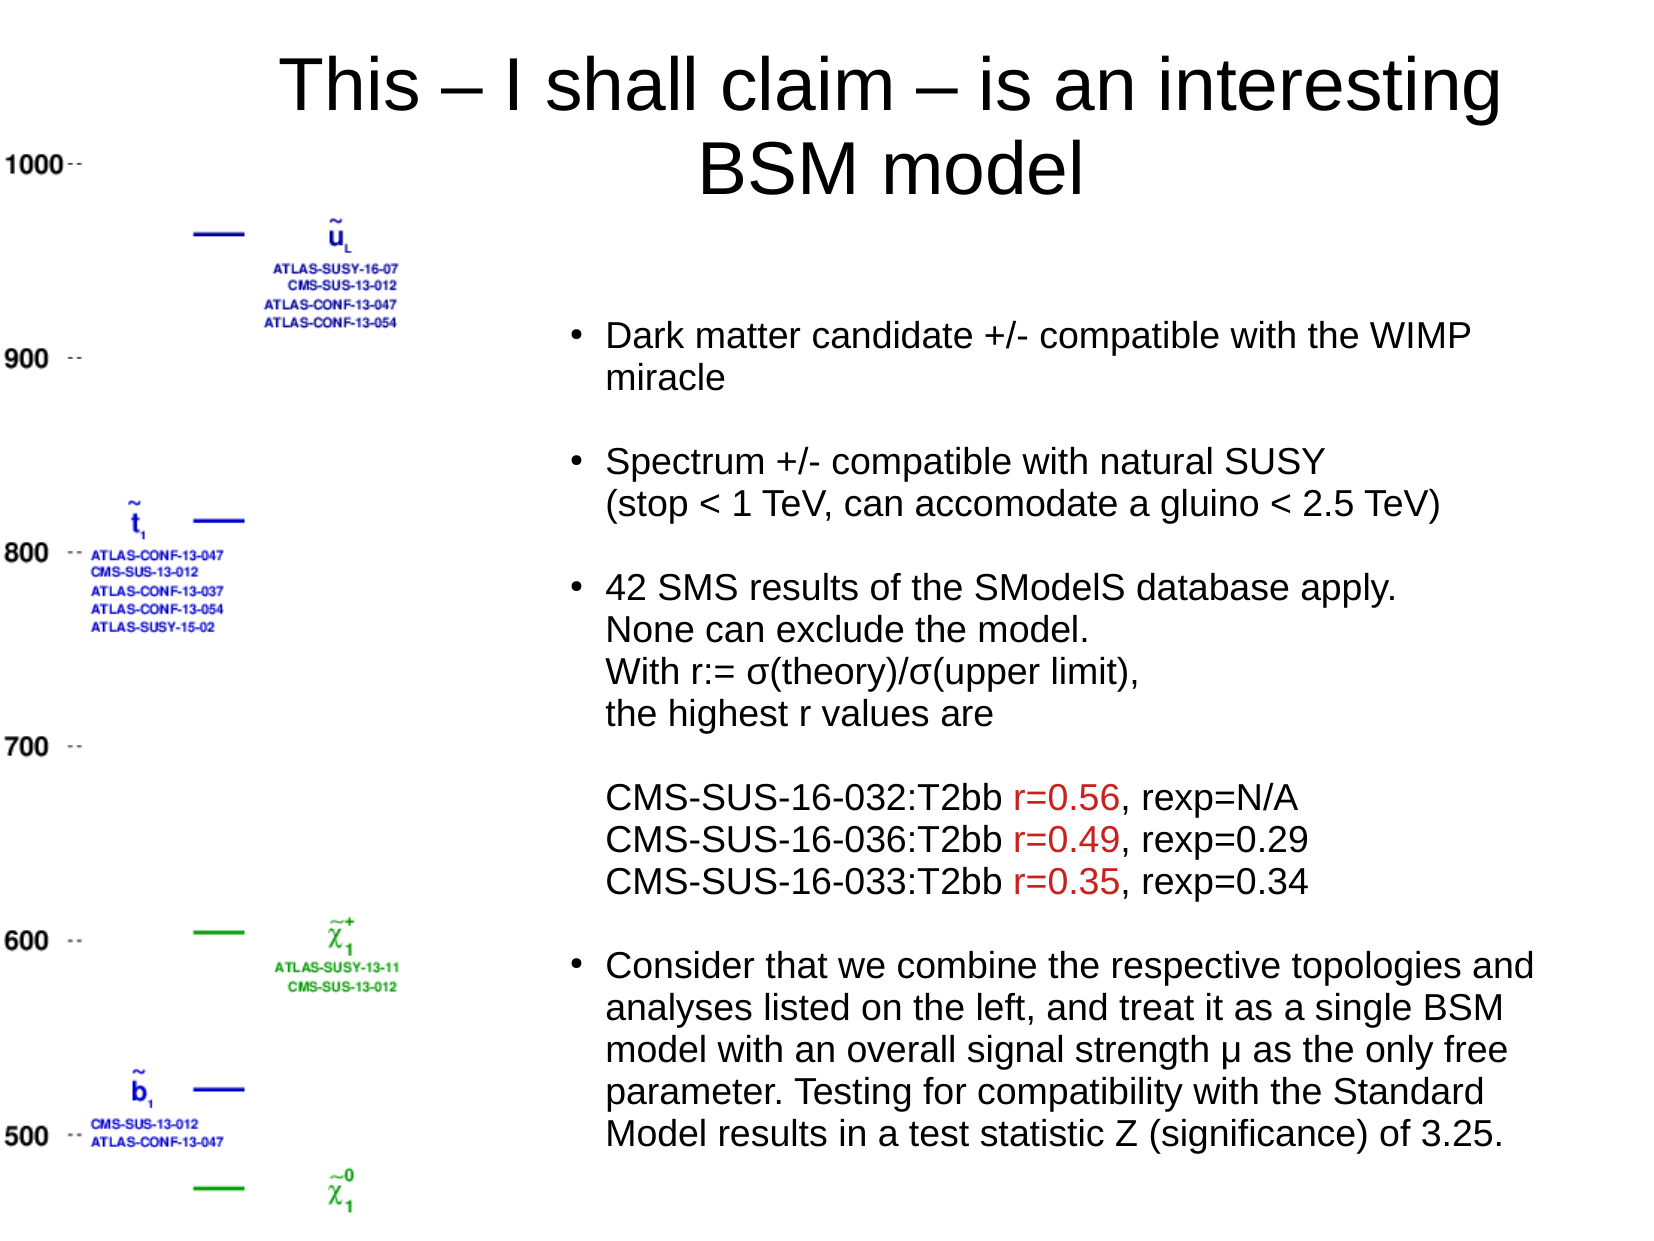

This – I shall claim – is an interesting BSM model
Dark matter candidate +/- compatible with the WIMP miracle
Spectrum +/- compatible with natural SUSY
(stop < 1 TeV, can accomodate a gluino < 2.5 TeV)
42 SMS results of the SModelS database apply.
None can exclude the model.
With r:= σ(theory)/σ(upper limit),
the highest r values are
CMS-SUS-16-032:T2bb r=0.56, rexp=N/A
CMS-SUS-16-036:T2bb r=0.49, rexp=0.29
CMS-SUS-16-033:T2bb r=0.35, rexp=0.34
Consider that we combine the respective topologies and analyses listed on the left, and treat it as a single BSM model with an overall signal strength μ as the only free parameter. Testing for compatibility with the Standard Model results in a test statistic Z (significance) of 3.25.